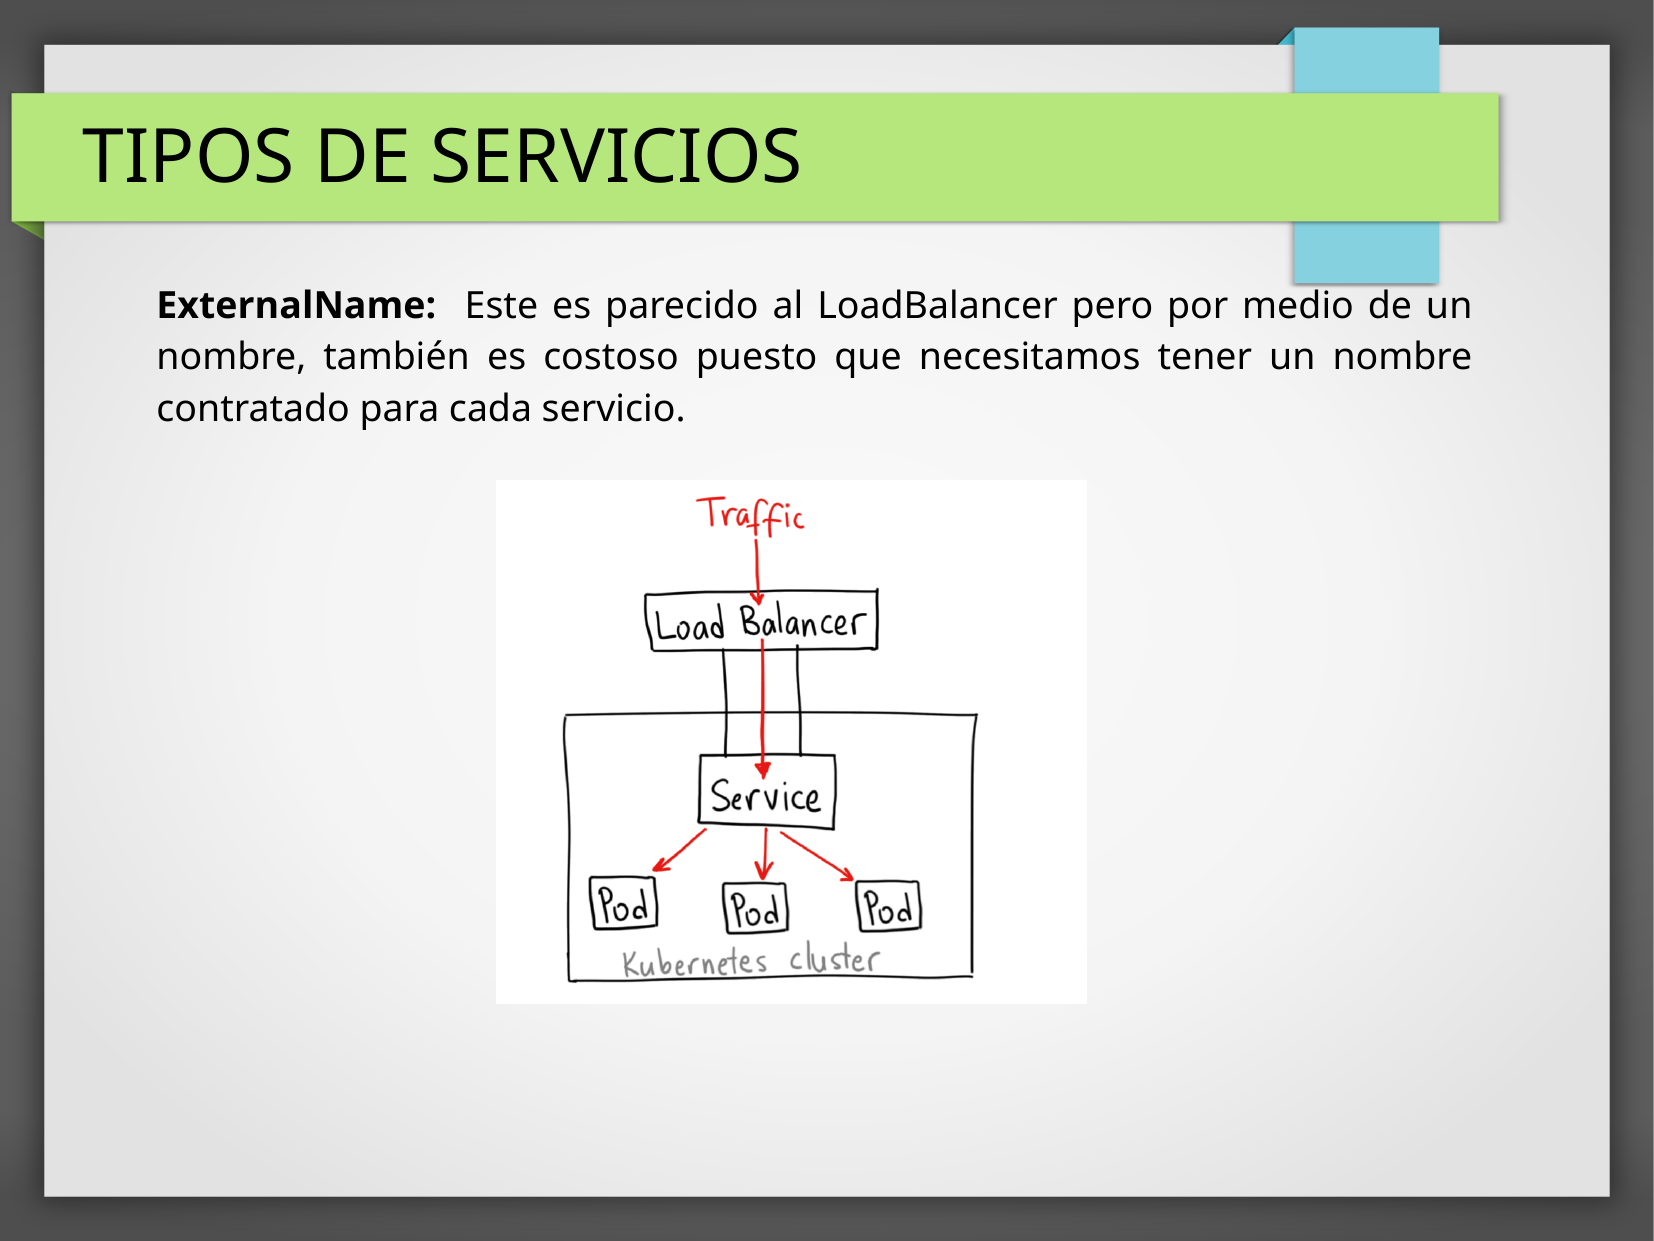

# TIPOS DE SERVICIOS
ExternalName: Este es parecido al LoadBalancer pero por medio de un nombre, también es costoso puesto que necesitamos tener un nombre contratado para cada servicio.